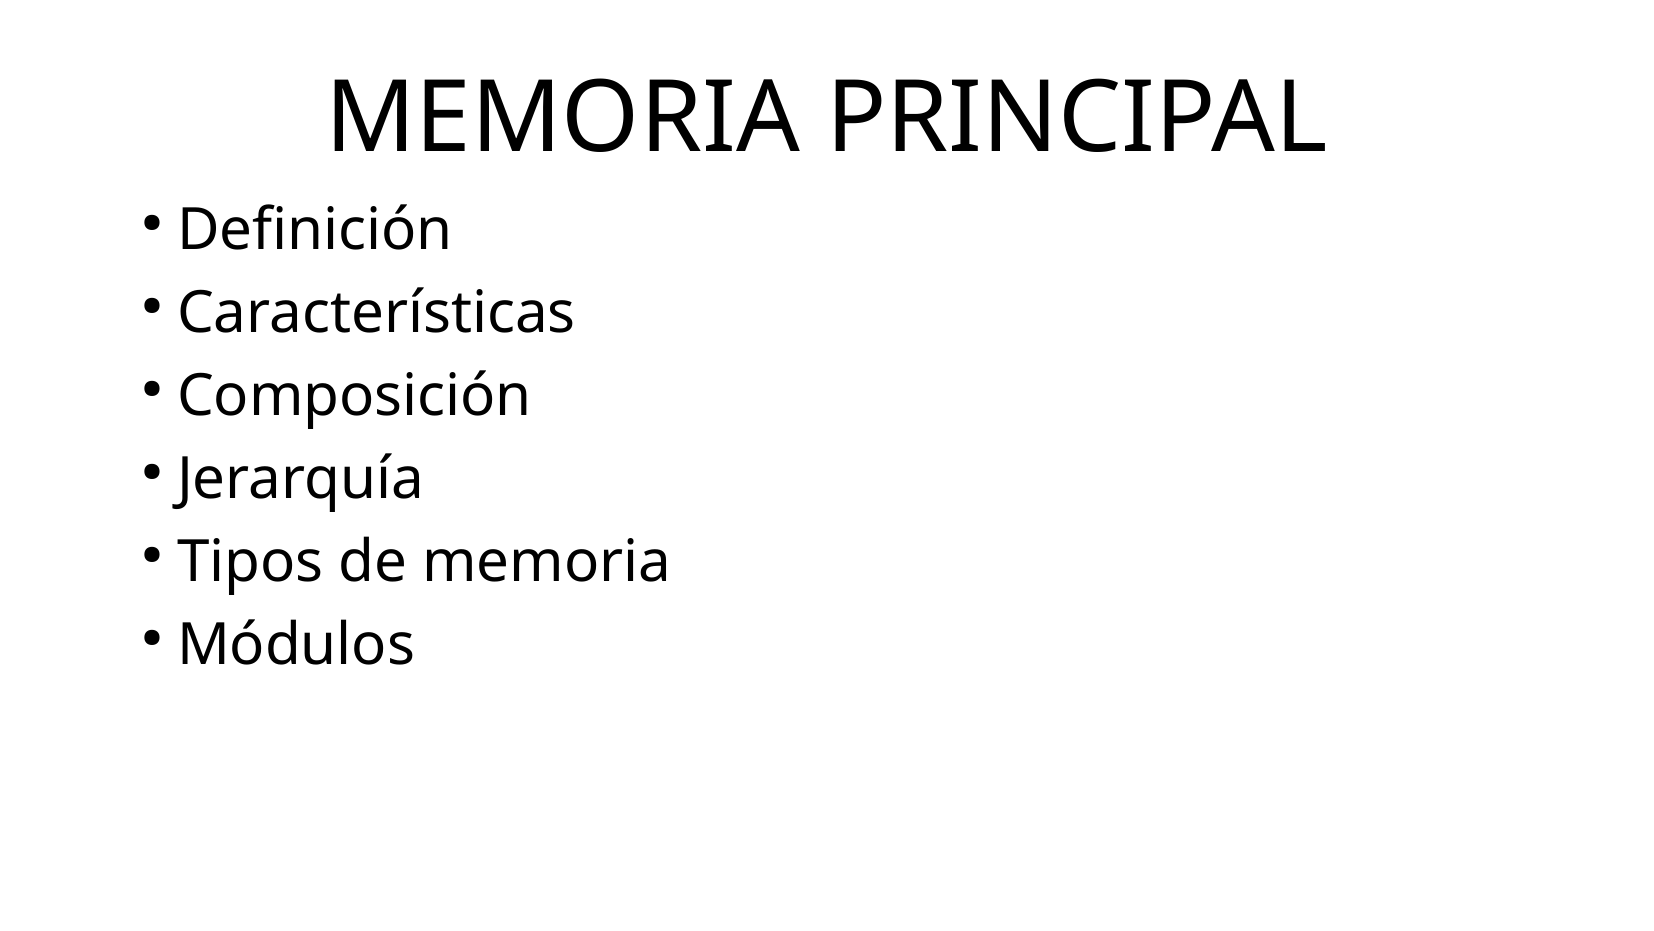

# MEMORIA PRINCIPAL
Definición
Características
Composición
Jerarquía
Tipos de memoria
Módulos